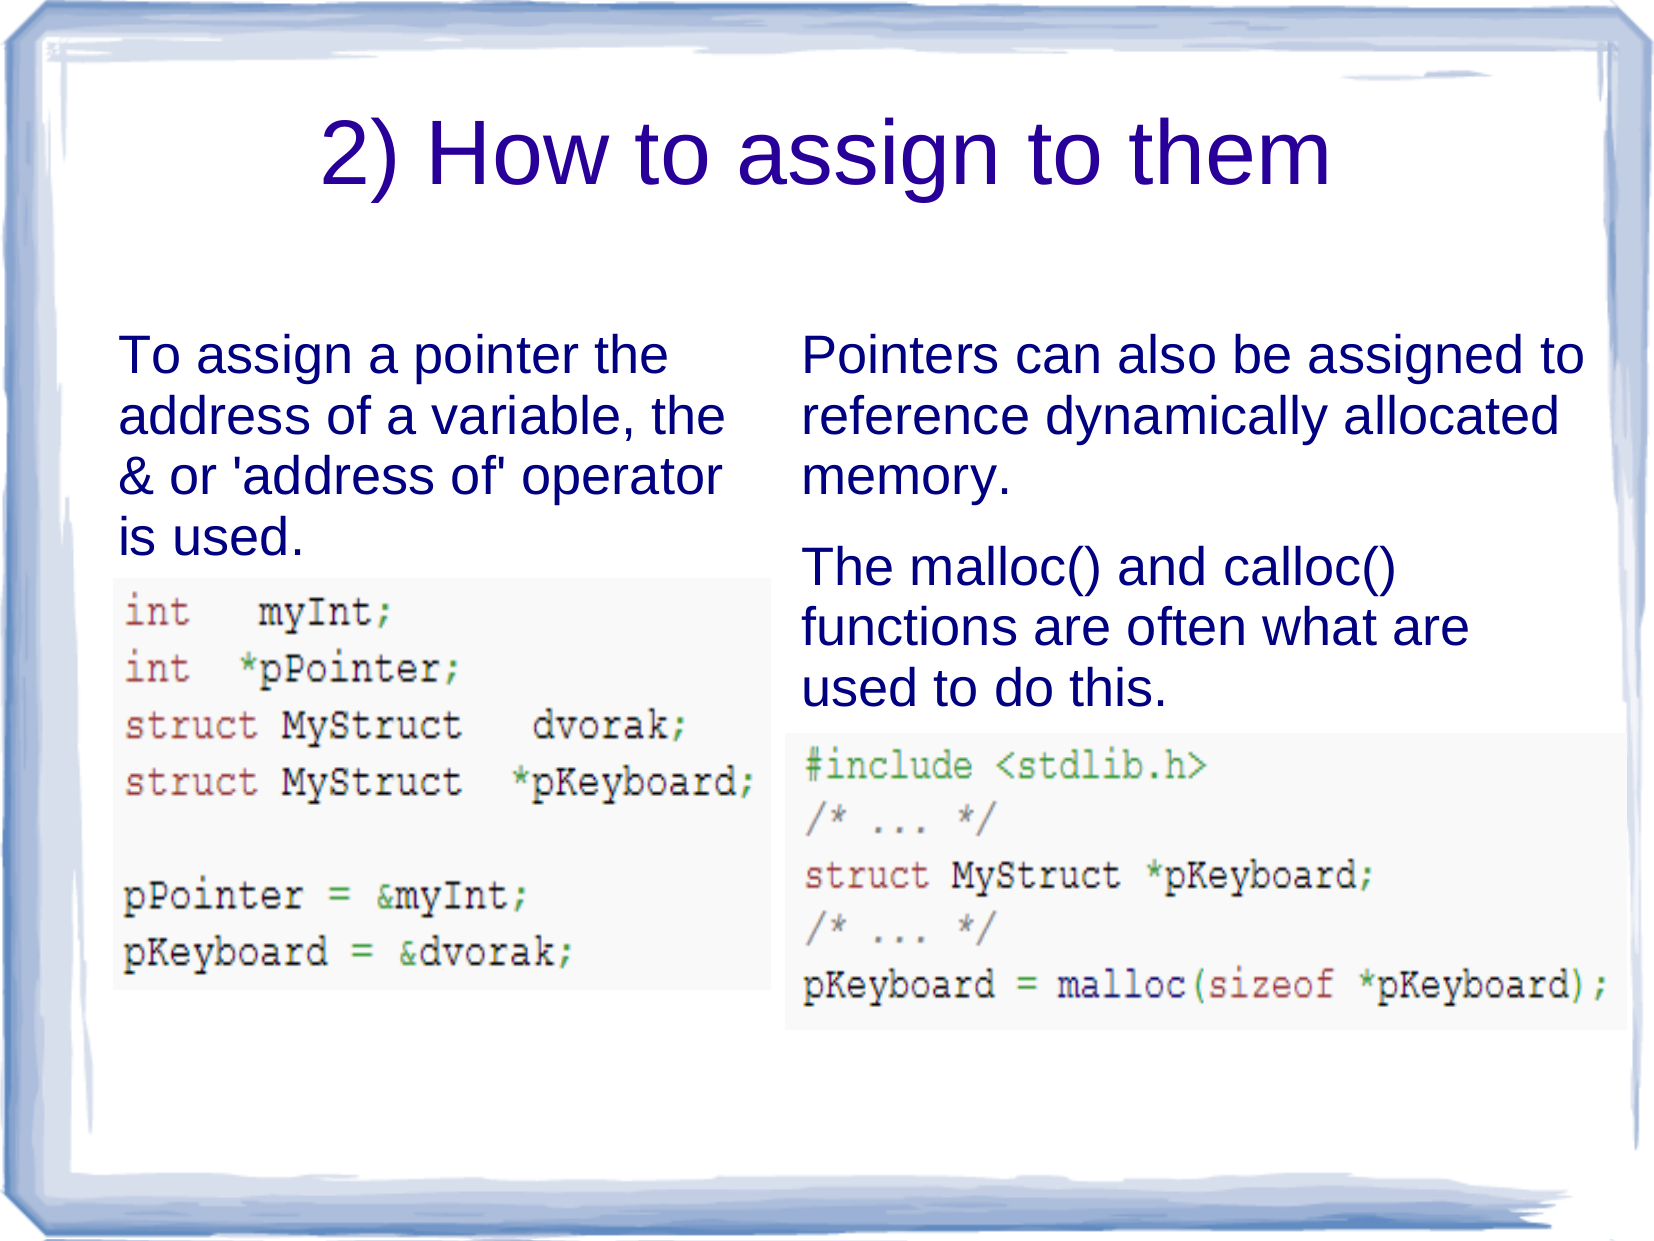

# 2) How to assign to them
To assign a pointer the address of a variable, the & or 'address of' operator is used.
Pointers can also be assigned to reference dynamically allocated memory.
The malloc() and calloc() functions are often what are used to do this.